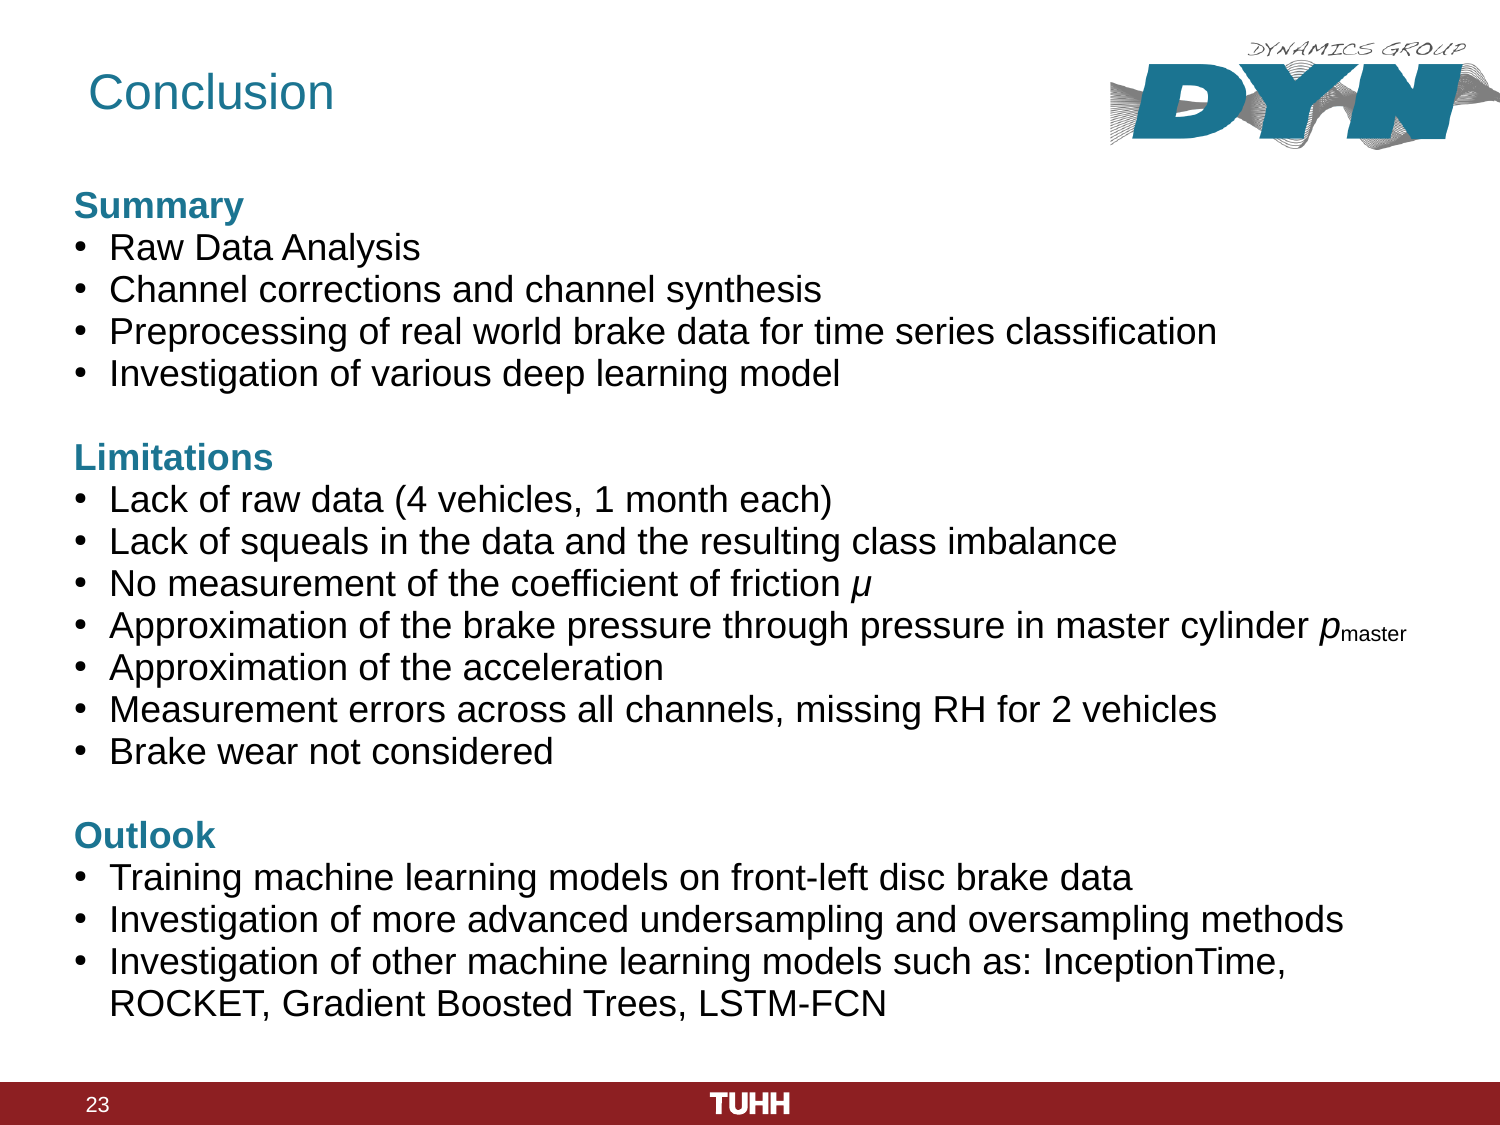

# Conclusion
Summary
Raw Data Analysis
Channel corrections and channel synthesis
Preprocessing of real world brake data for time series classification
Investigation of various deep learning model
Limitations
Lack of raw data (4 vehicles, 1 month each)
Lack of squeals in the data and the resulting class imbalance
No measurement of the coefficient of friction μ
Approximation of the brake pressure through pressure in master cylinder pmaster
Approximation of the acceleration
Measurement errors across all channels, missing RH for 2 vehicles
Brake wear not considered
Outlook
Training machine learning models on front-left disc brake data
Investigation of more advanced undersampling and oversampling methods
Investigation of other machine learning models such as: InceptionTime, ROCKET, Gradient Boosted Trees, LSTM-FCN